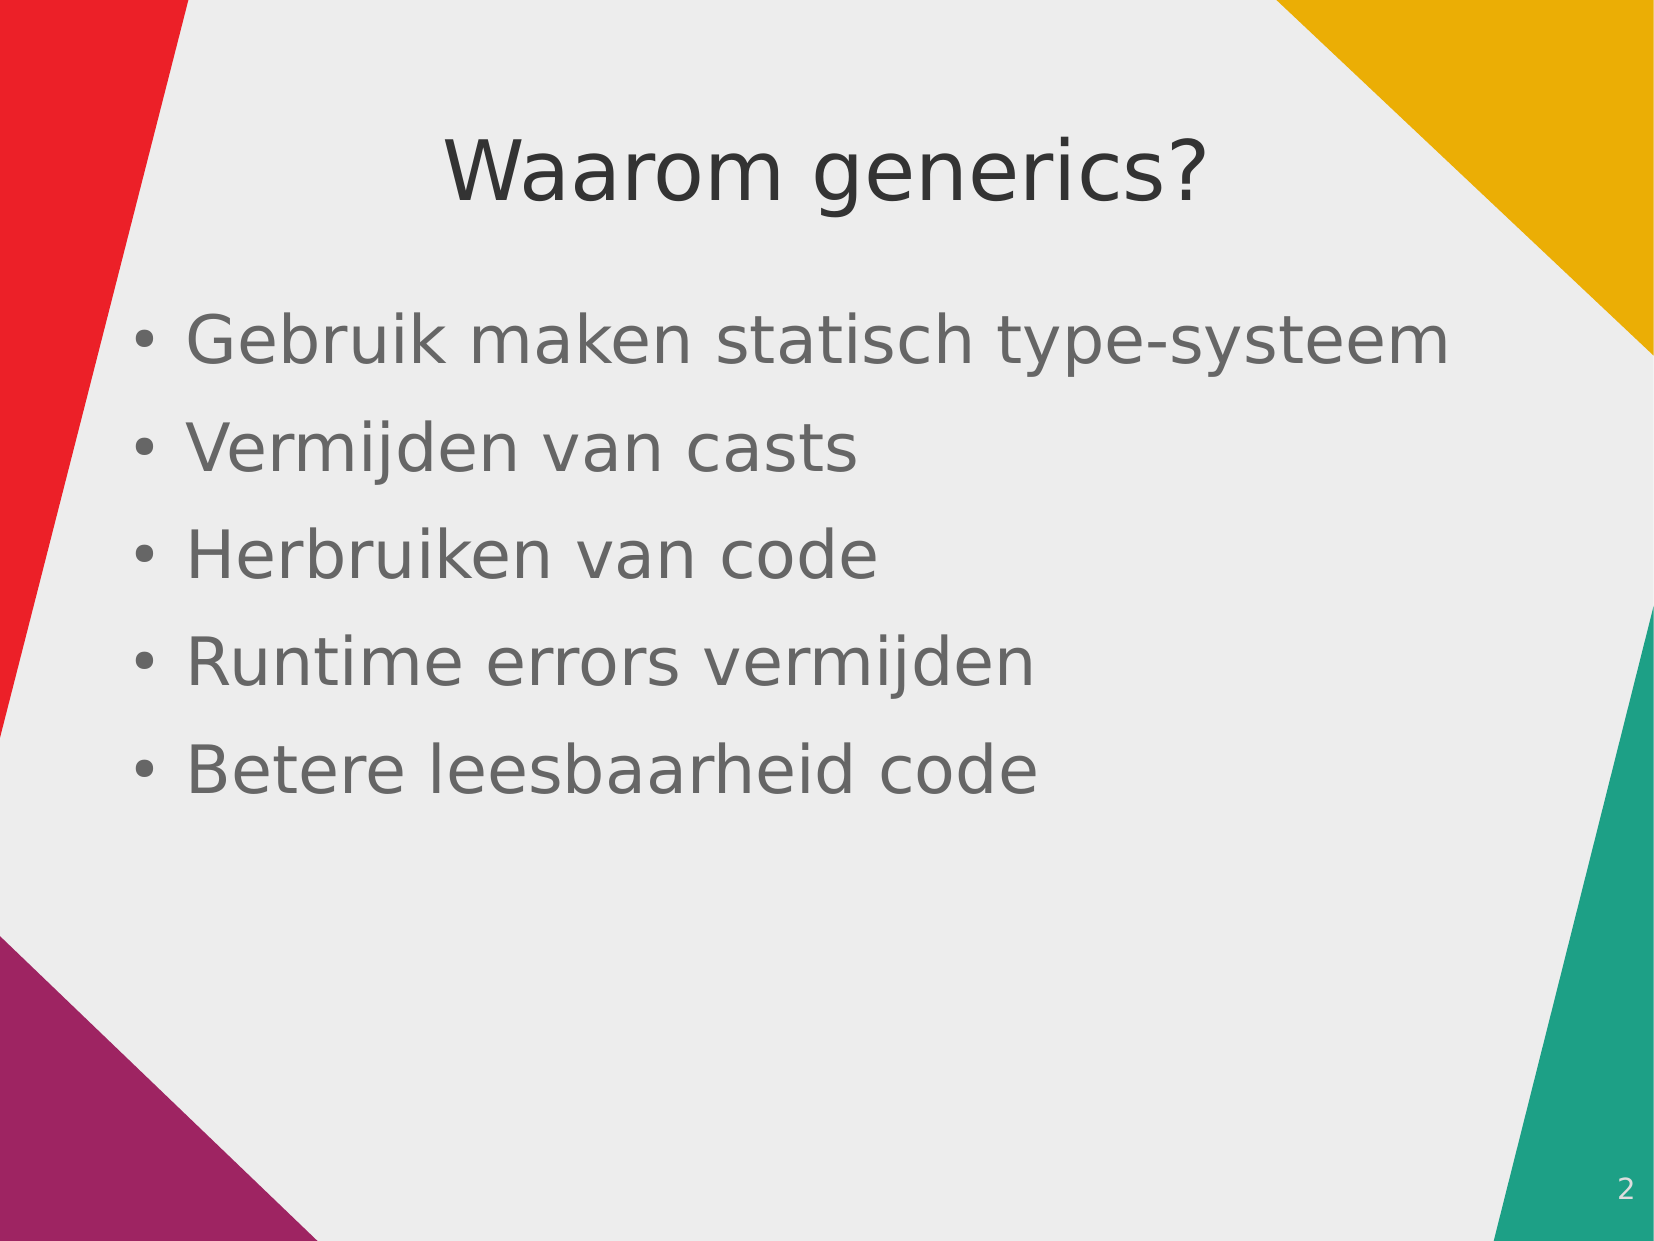

# Waarom generics?
Gebruik maken statisch type-systeem
Vermijden van casts
Herbruiken van code
Runtime errors vermijden
Betere leesbaarheid code
2